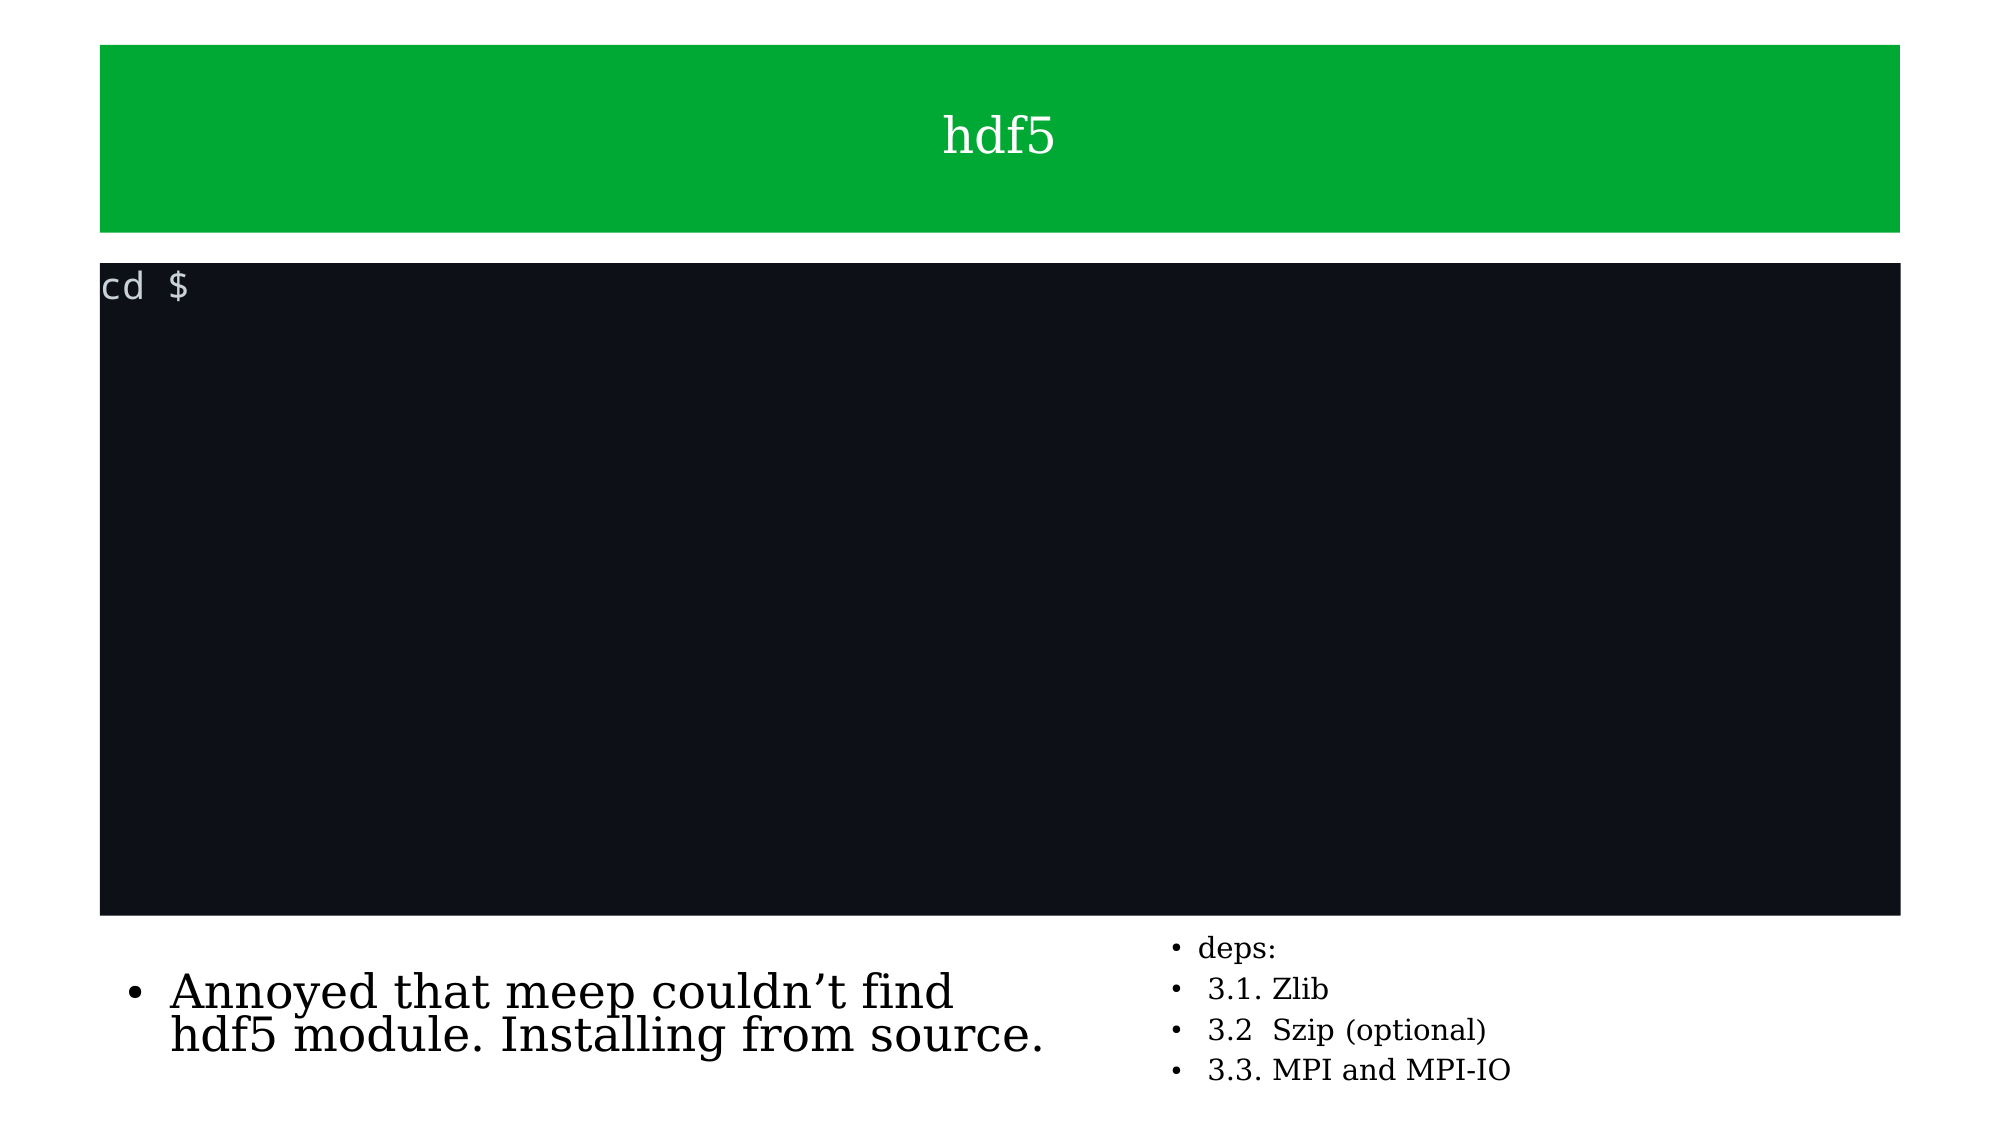

# hdf5
cd $
deps:
 3.1. Zlib
 3.2 Szip (optional)
 3.3. MPI and MPI-IO
Annoyed that meep couldn’t find hdf5 module. Installing from source.